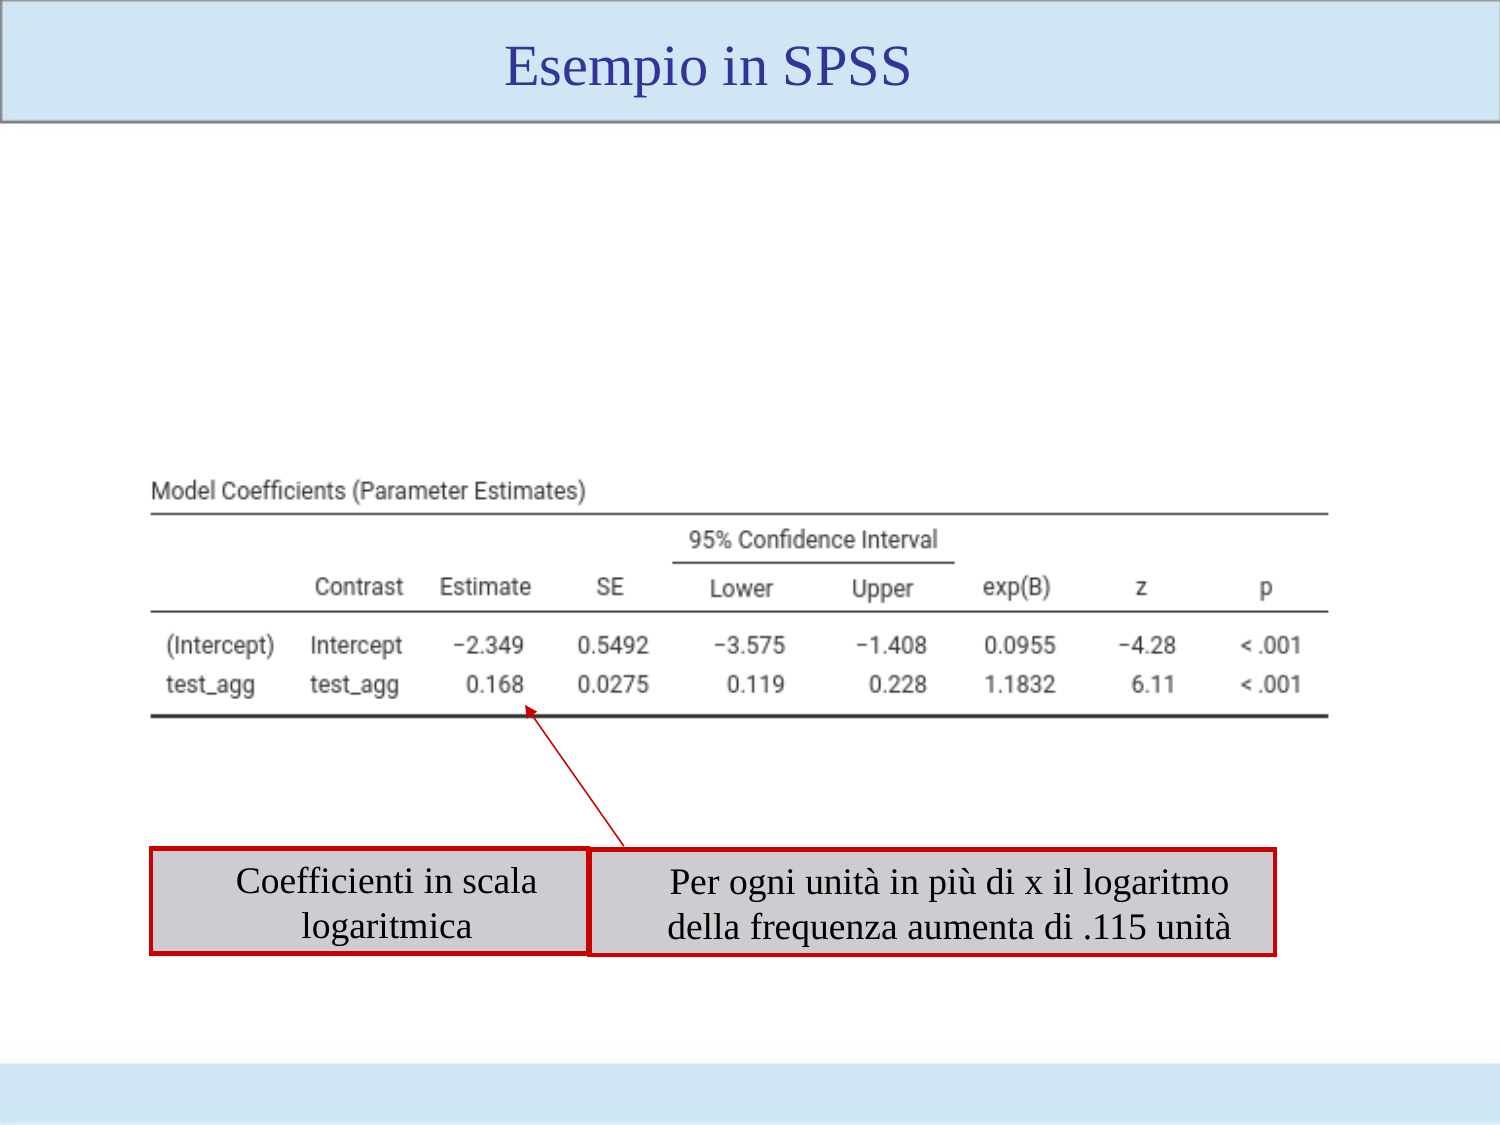

# Esempio in SPSS
Coefficienti in scala logaritmica
Per ogni unità in più di x il logaritmo della frequenza aumenta di .115 unità